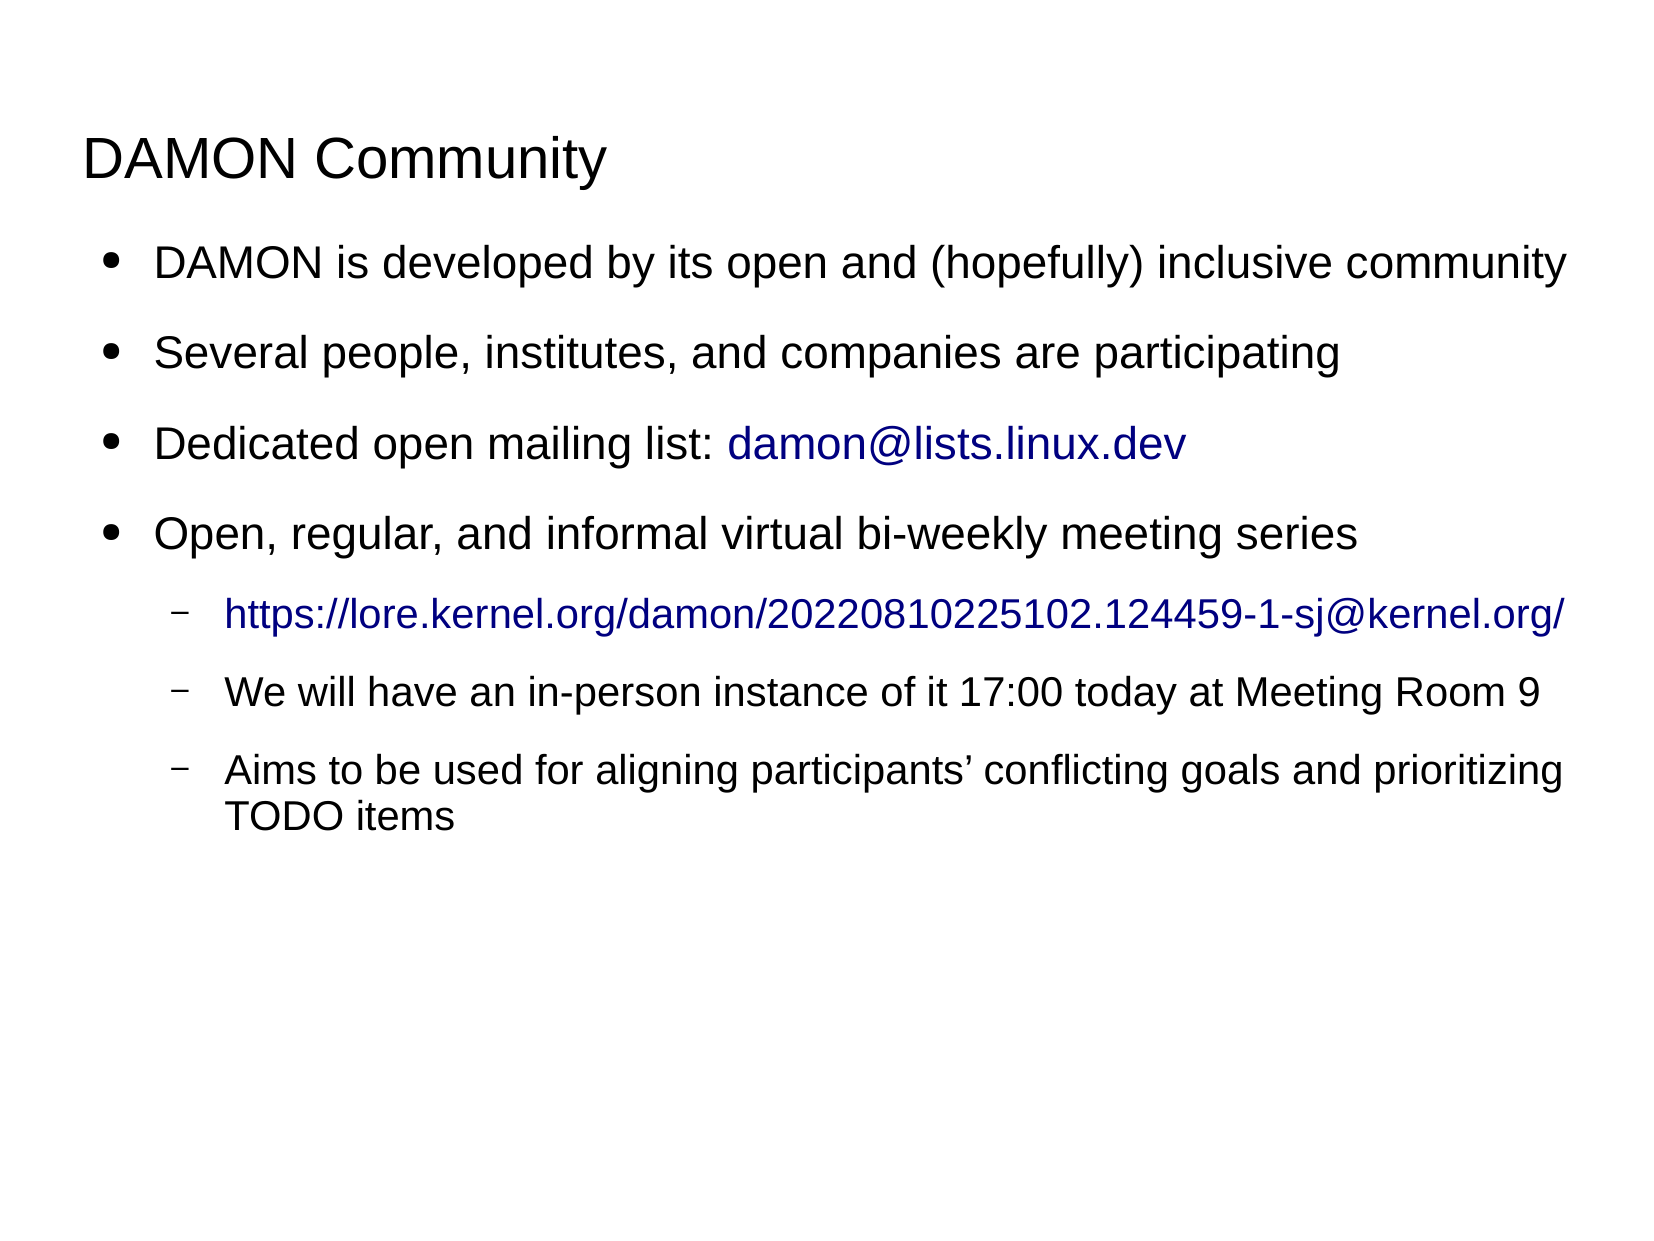

# DAMON Community
DAMON is developed by its open and (hopefully) inclusive community
Several people, institutes, and companies are participating
Dedicated open mailing list: damon@lists.linux.dev
Open, regular, and informal virtual bi-weekly meeting series
https://lore.kernel.org/damon/20220810225102.124459-1-sj@kernel.org/
We will have an in-person instance of it 17:00 today at Meeting Room 9
Aims to be used for aligning participants’ conflicting goals and prioritizing TODO items